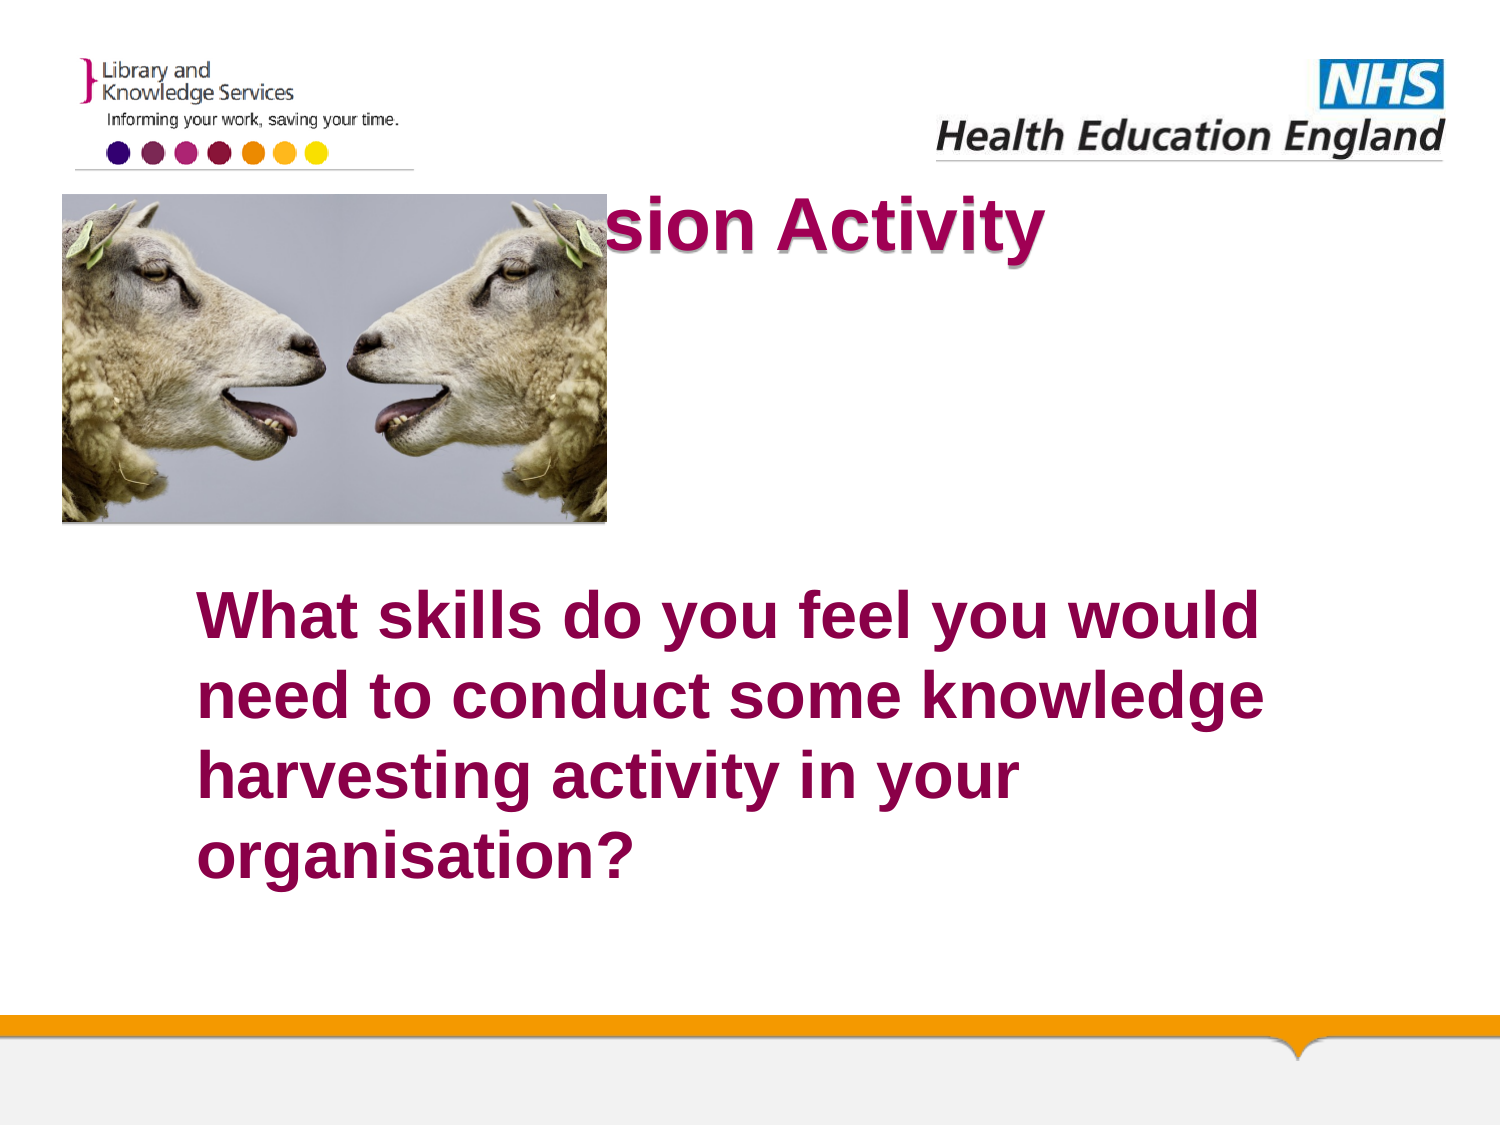

# Discussion Activity
What skills do you feel you would need to conduct some knowledge harvesting activity in your organisation?